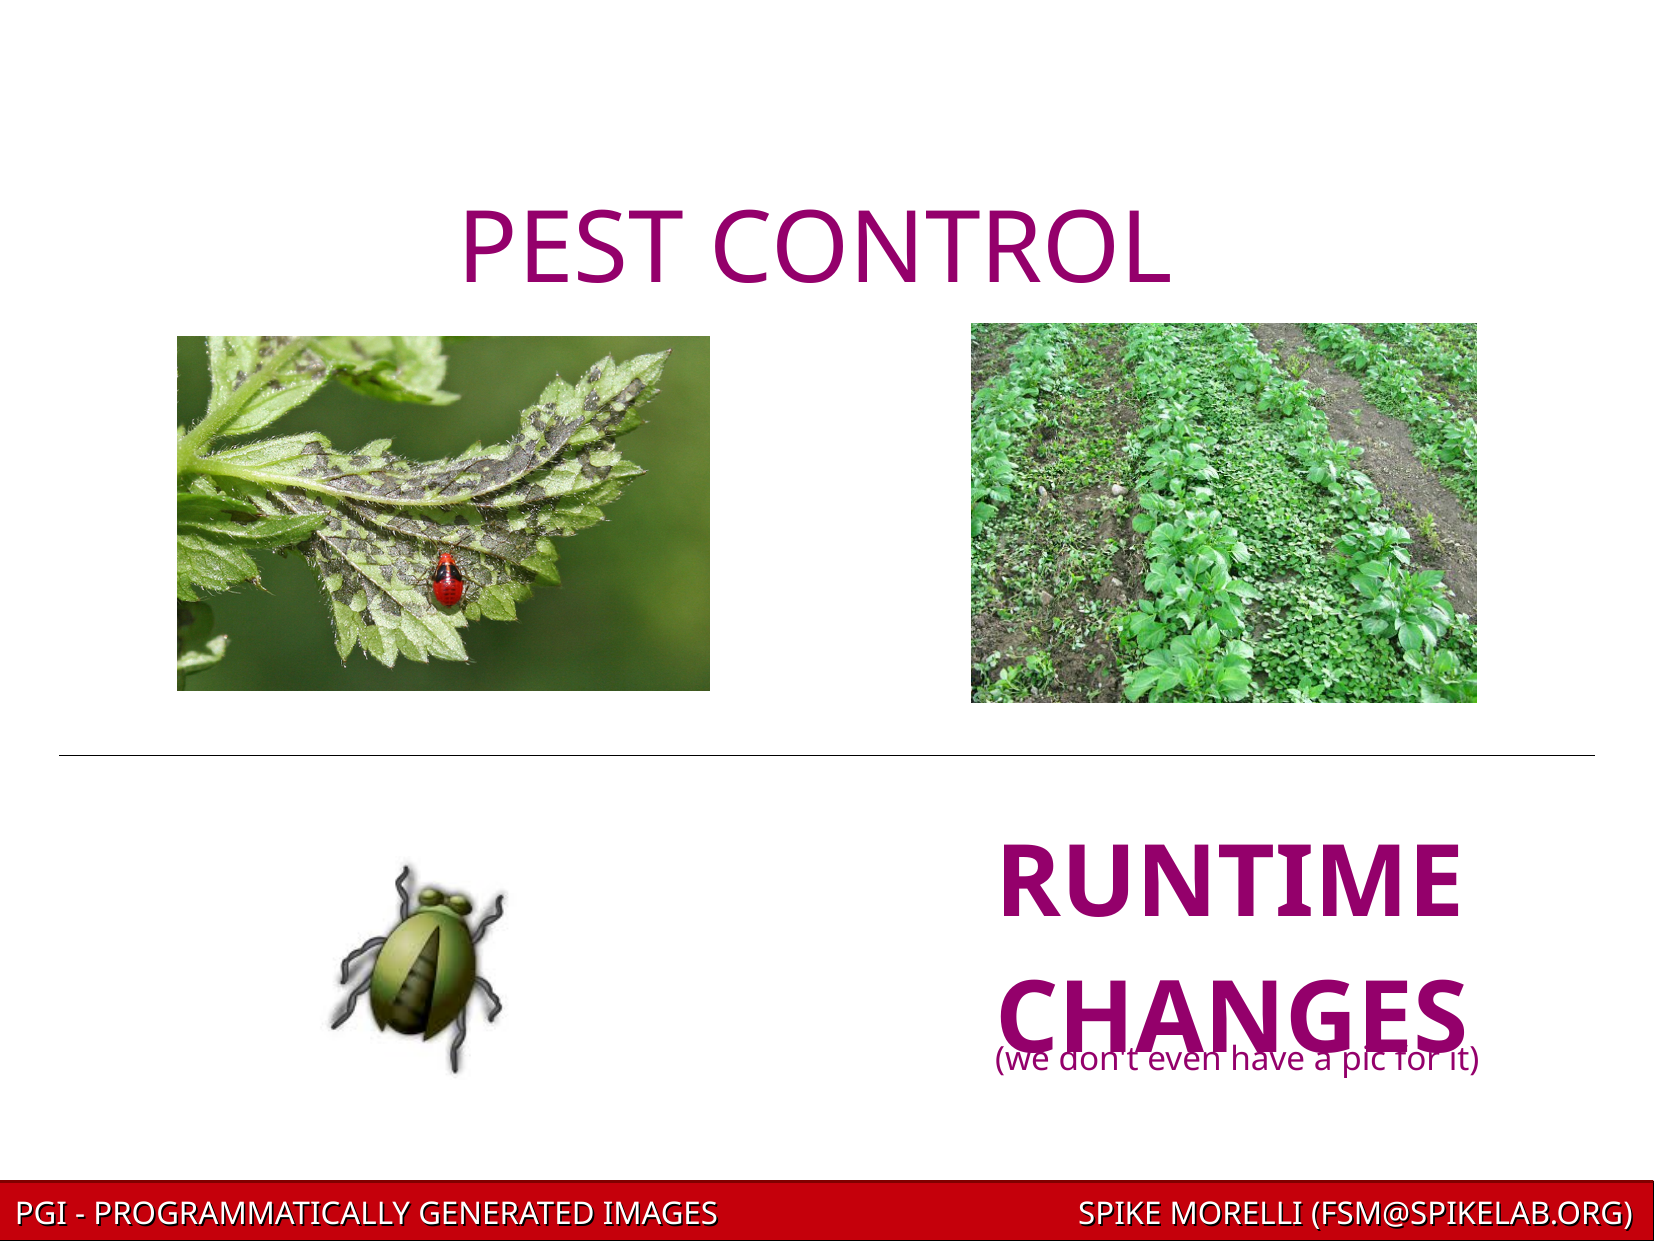

PEST CONTROL
RUNTIME
CHANGES
(we don't even have a pic for it)
PGI - PROGRAMMATICALLY GENERATED IMAGES
SPIKE MORELLI (FSM@SPIKELAB.ORG)